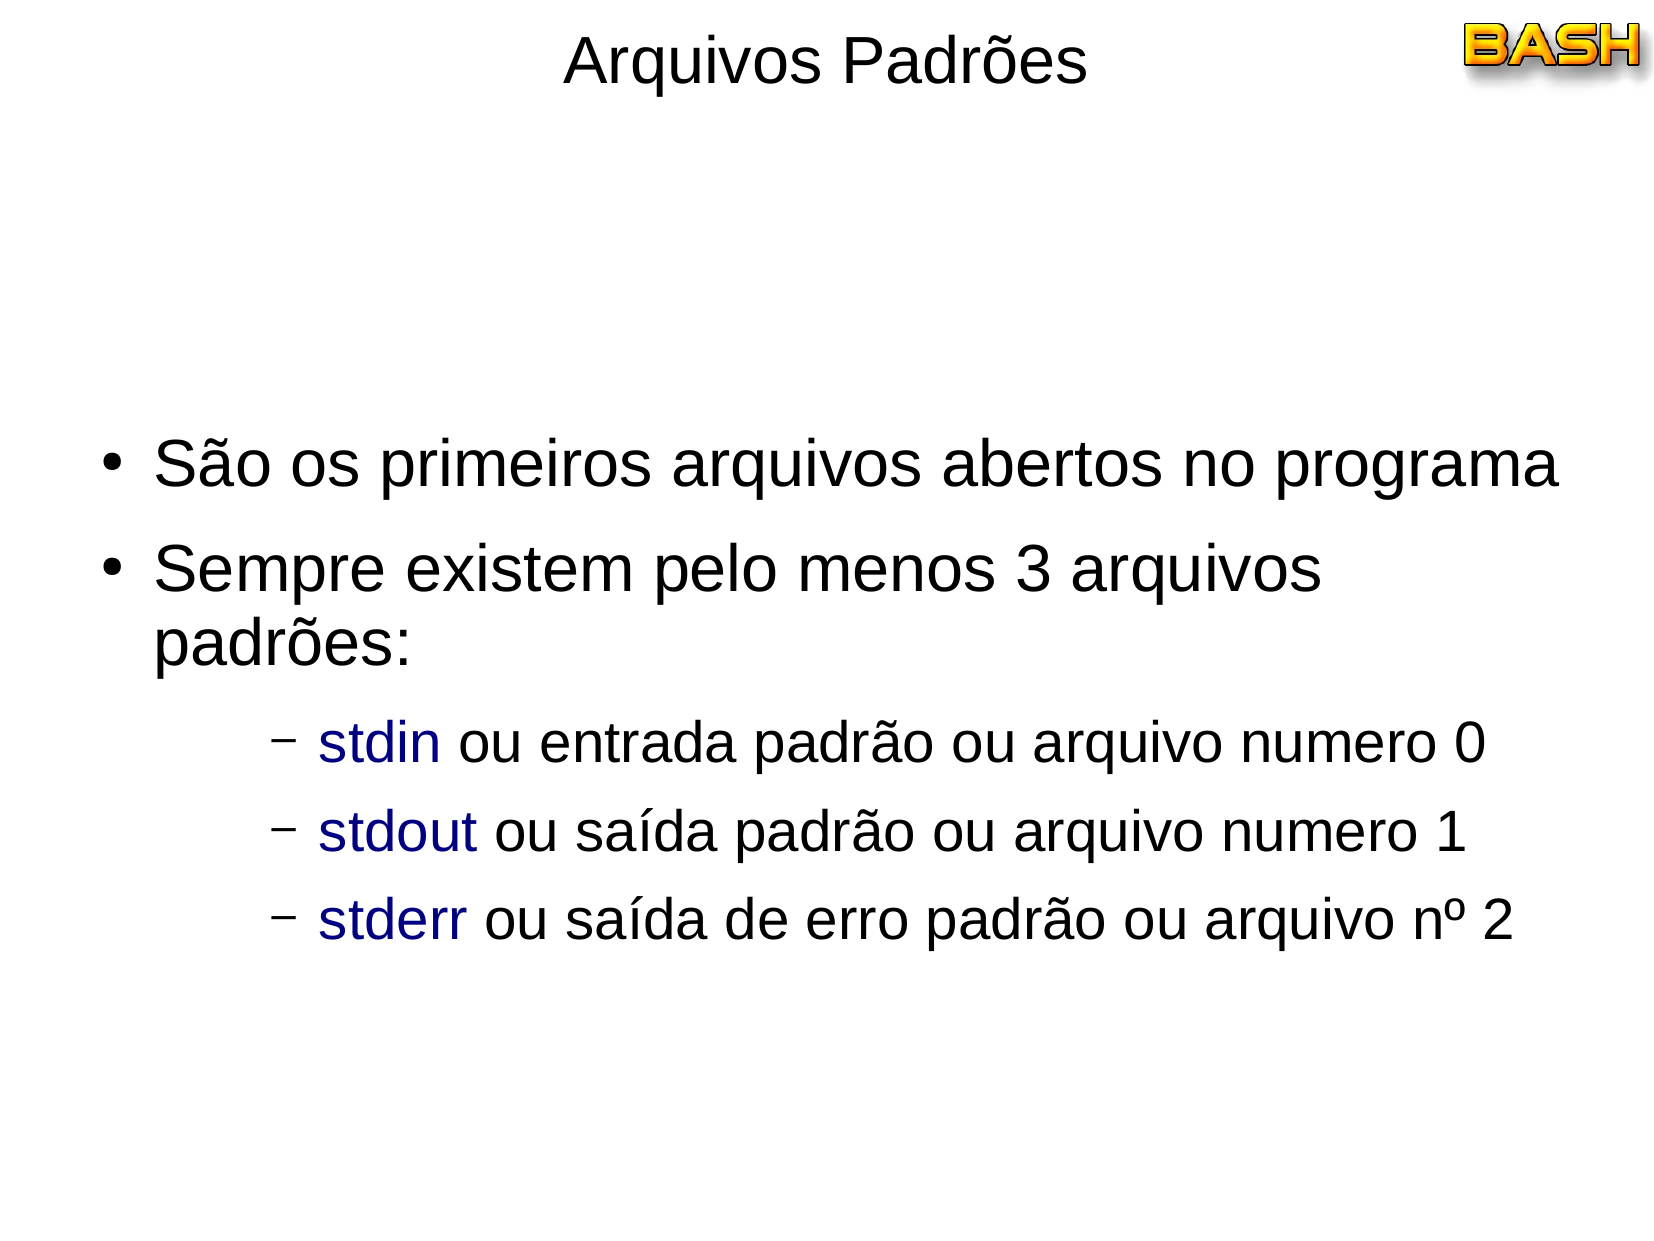

# Arquivos Padrões
São os primeiros arquivos abertos no programa
Sempre existem pelo menos 3 arquivos padrões:
stdin ou entrada padrão ou arquivo numero 0
stdout ou saída padrão ou arquivo numero 1
stderr ou saída de erro padrão ou arquivo nº 2